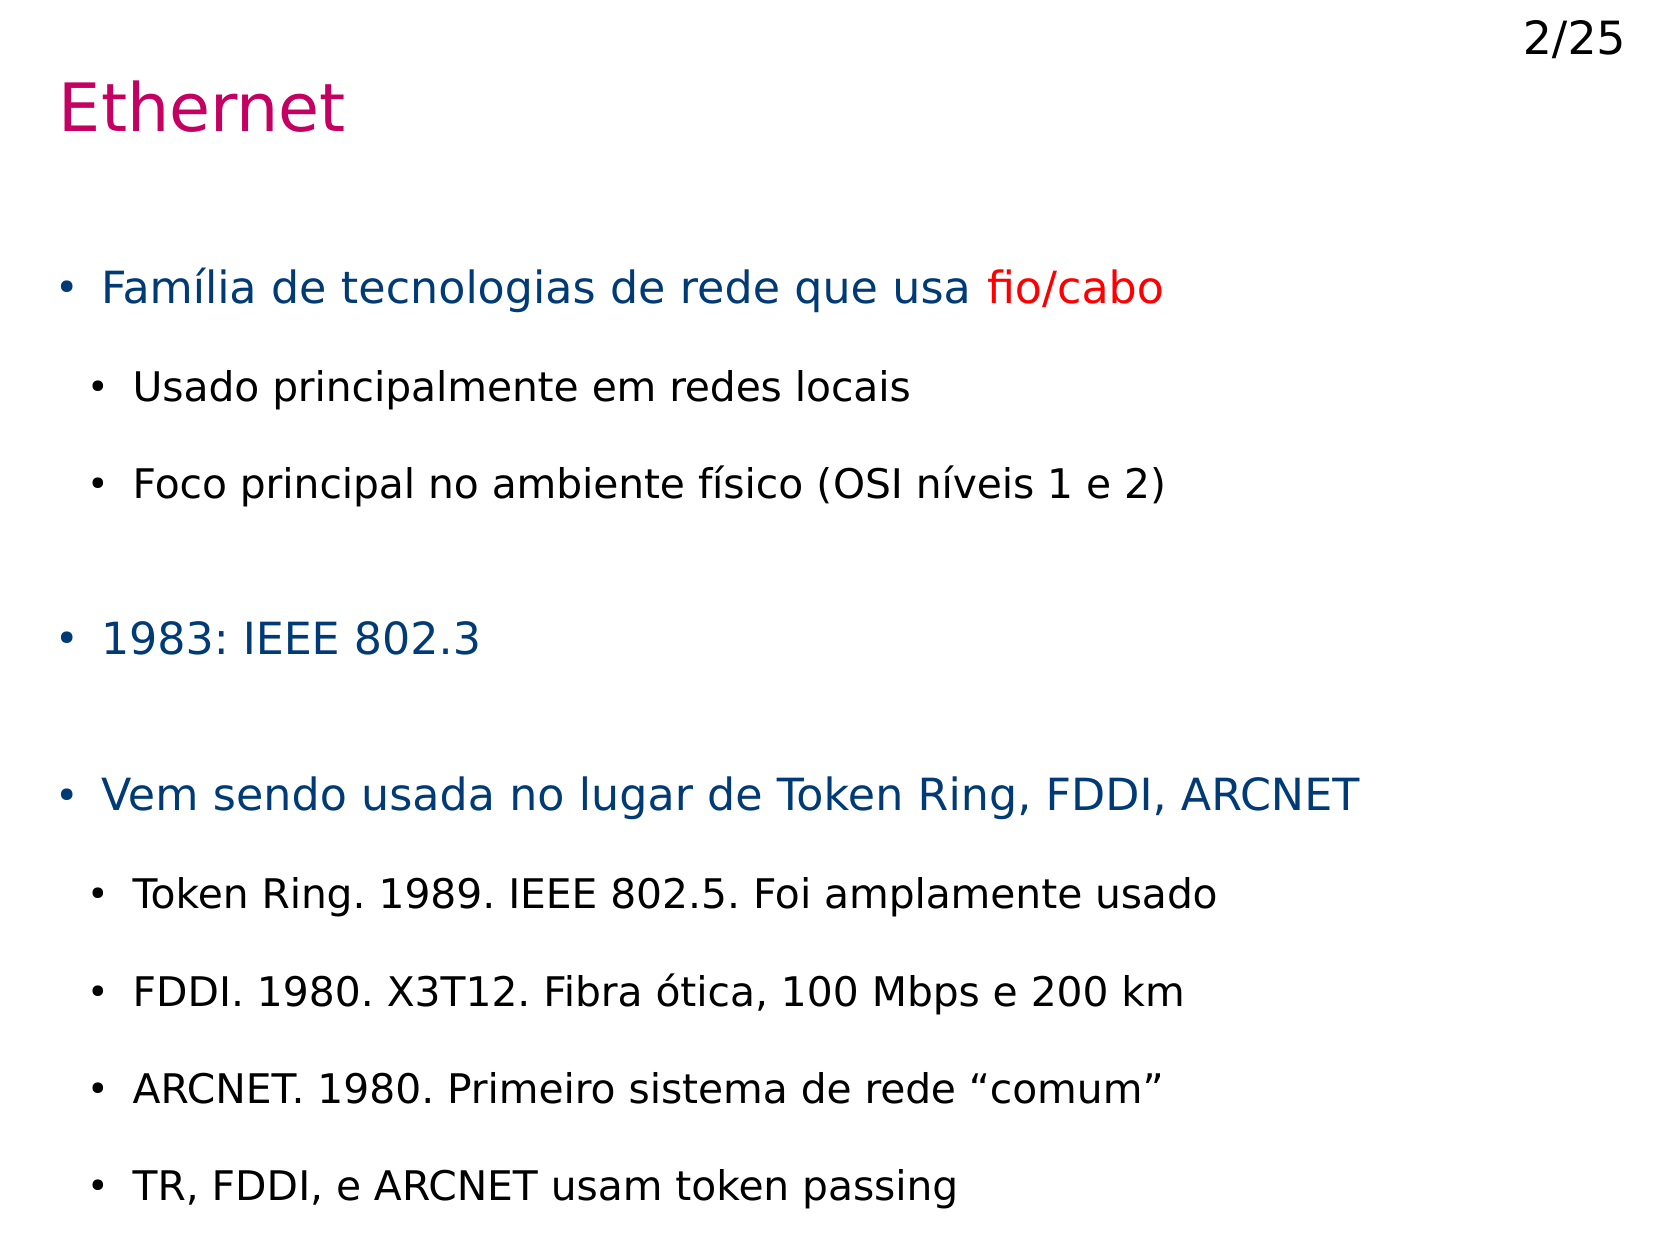

2
# Ethernet
Família de tecnologias de rede que usa fio/cabo
Usado principalmente em redes locais
Foco principal no ambiente físico (OSI níveis 1 e 2)
1983: IEEE 802.3
Vem sendo usada no lugar de Token Ring, FDDI, ARCNET
Token Ring. 1989. IEEE 802.5. Foi amplamente usado
FDDI. 1980. X3T12. Fibra ótica, 100 Mbps e 200 km
ARCNET. 1980. Primeiro sistema de rede “comum”
TR, FDDI, e ARCNET usam token passing